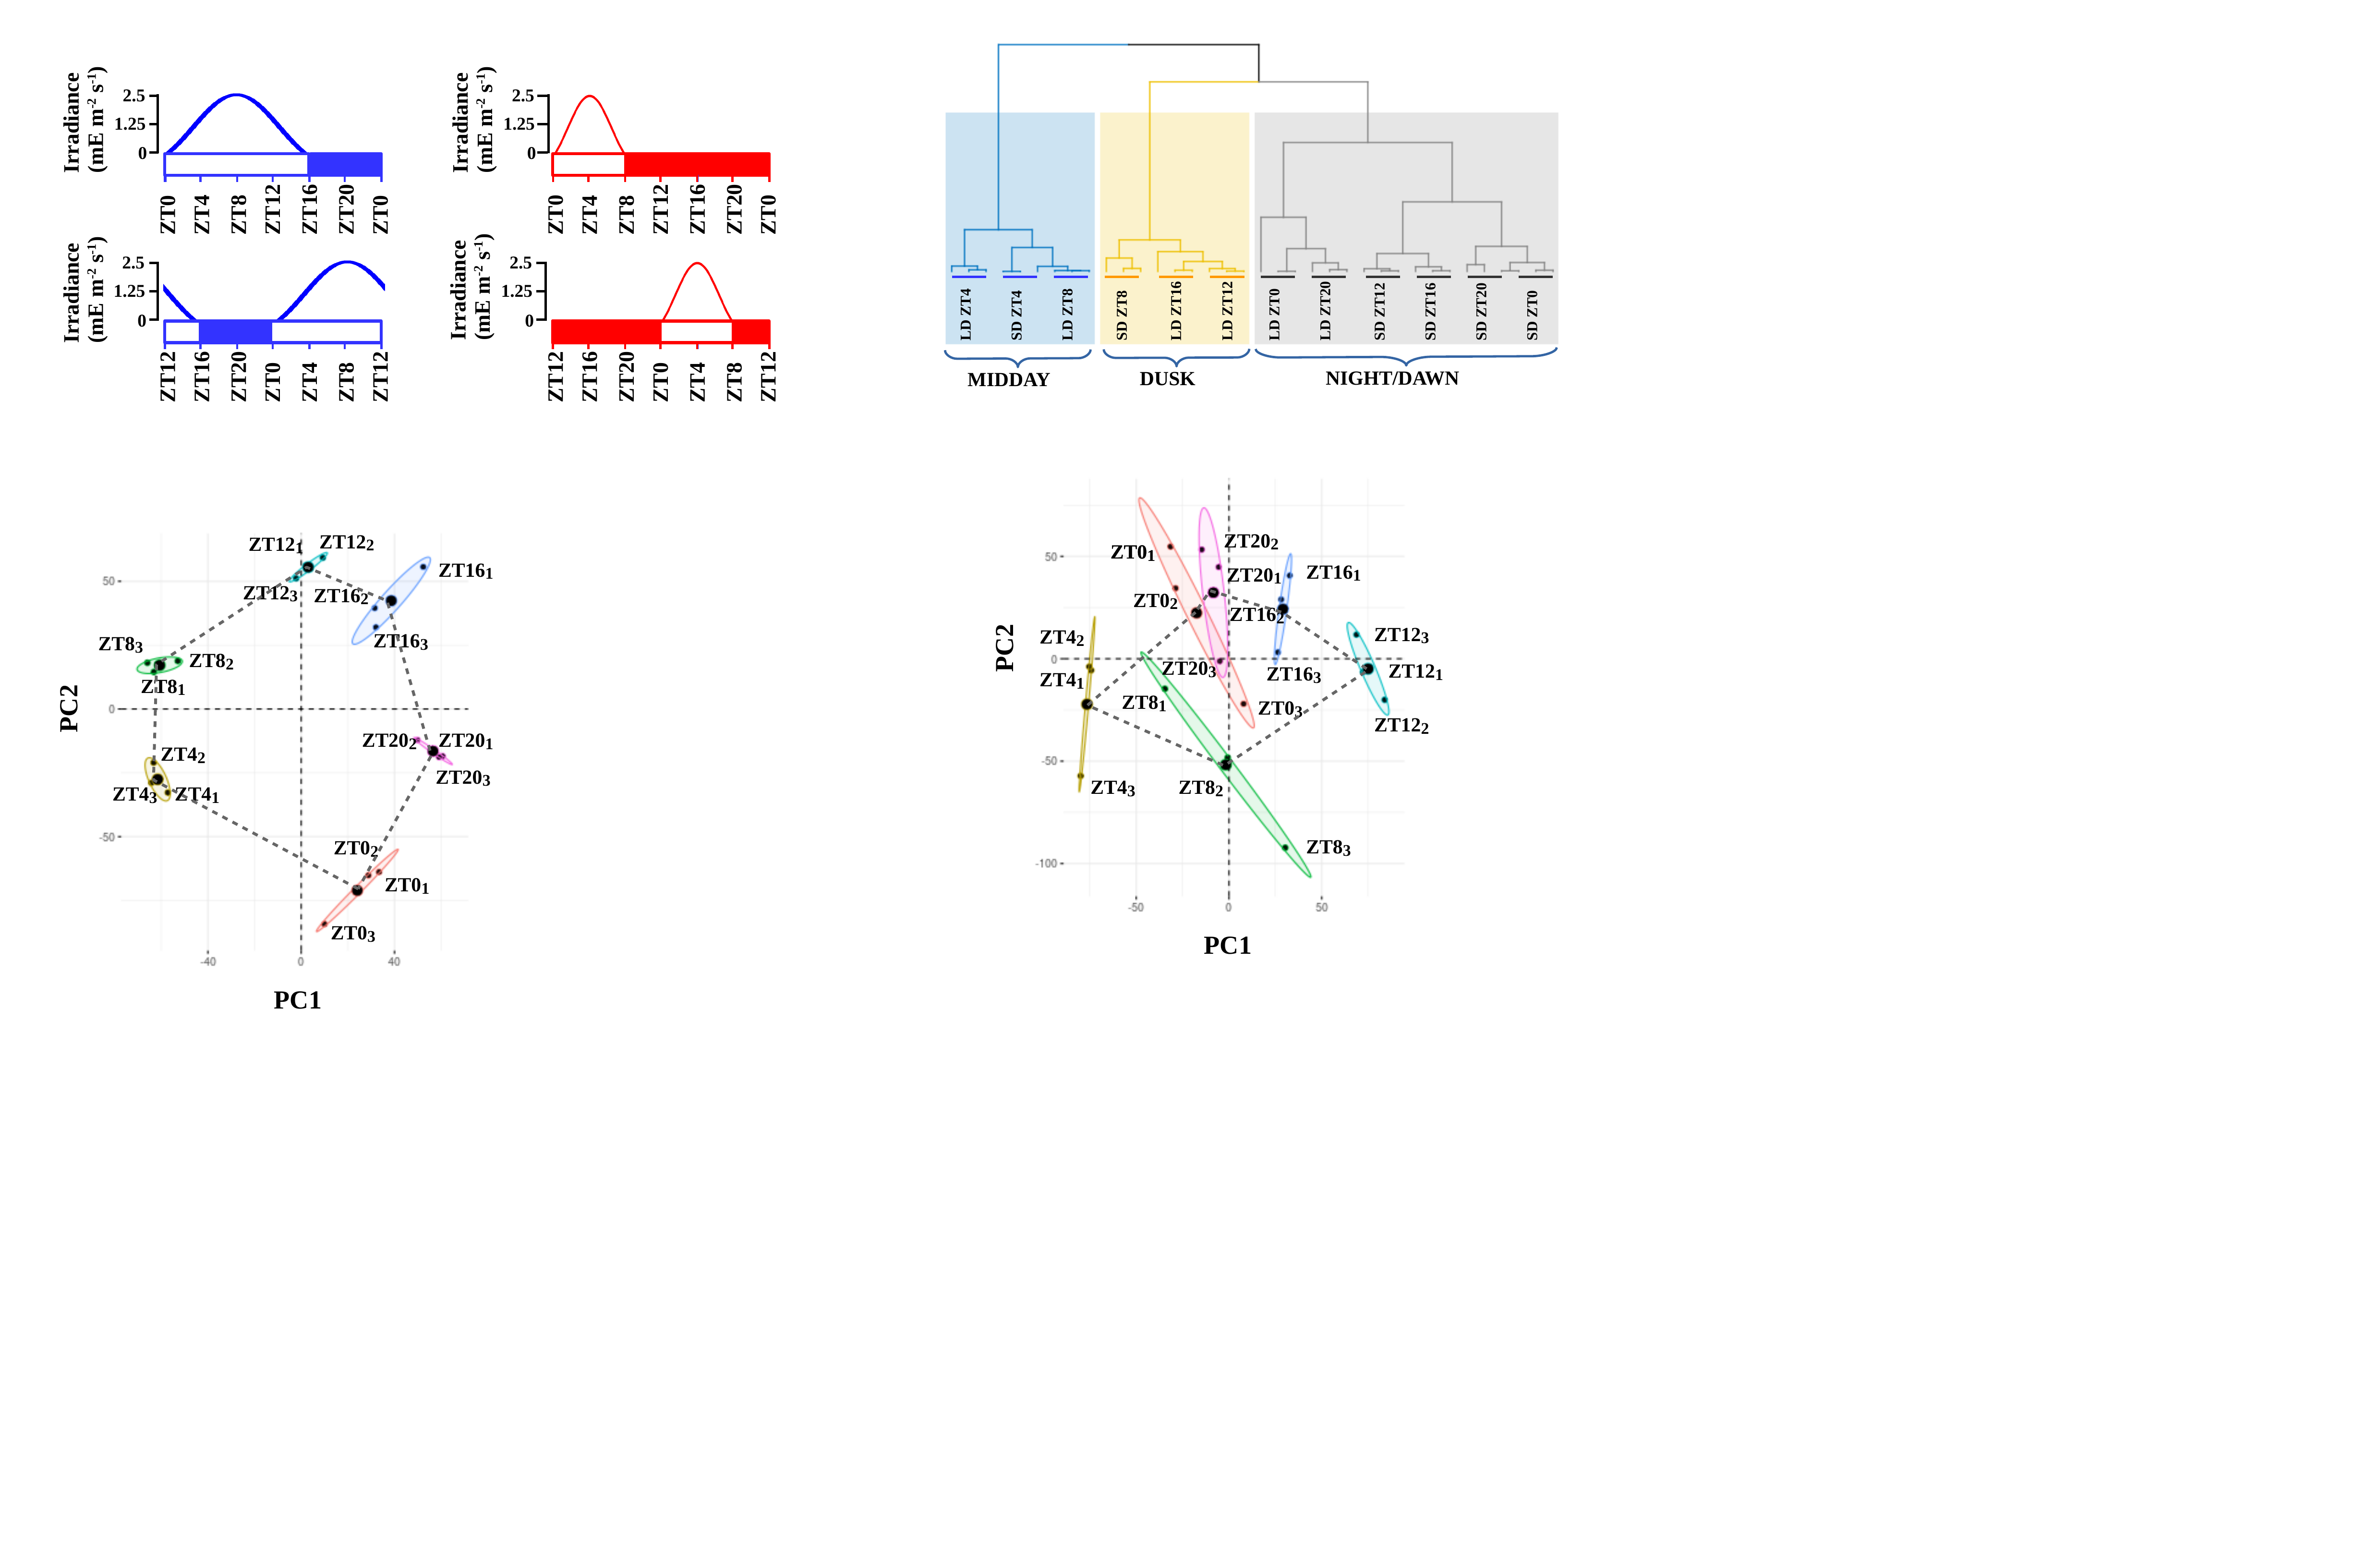

2.5
2.5
Irradiance (mE m-2 s-1)
Irradiance (mE m-2 s-1)
1.25
1.25
0
0
ZT0
ZT4
ZT8
ZT12
ZT16
ZT20
ZT0
ZT0
ZT4
ZT8
ZT16
ZT20
ZT0
ZT12
2.5
2.5
Irradiance (mE m-2 s-1)
Irradiance (mE m-2 s-1)
LD ZT4
SD ZT4
LD ZT8
SD ZT8
LD ZT12
LD ZT0
LD ZT20
SD ZT12
SD ZT20
SD ZT0
LD ZT16
SD ZT16
1.25
1.25
0
0
ZT12
ZT16
ZT20
ZT0
ZT4
ZT8
ZT12
ZT12
ZT16
ZT20
ZT4
ZT8
ZT12
ZT0
NIGHT/DAWN
DUSK
MIDDAY
ZT202
ZT122
ZT121
ZT01
ZT01
ZT161
ZT161
ZT201
ZT123
ZT162
ZT02
PC2
ZT162
ZT123
ZT42
ZT163
ZT83
ZT82
ZT203
ZT121
ZT163
PC2
ZT41
ZT81
ZT81
ZT03
ZT122
ZT202
ZT201
ZT42
ZT203
ZT43
ZT82
ZT43
ZT41
ZT83
ZT02
ZT01
ZT03
PC1
PC1